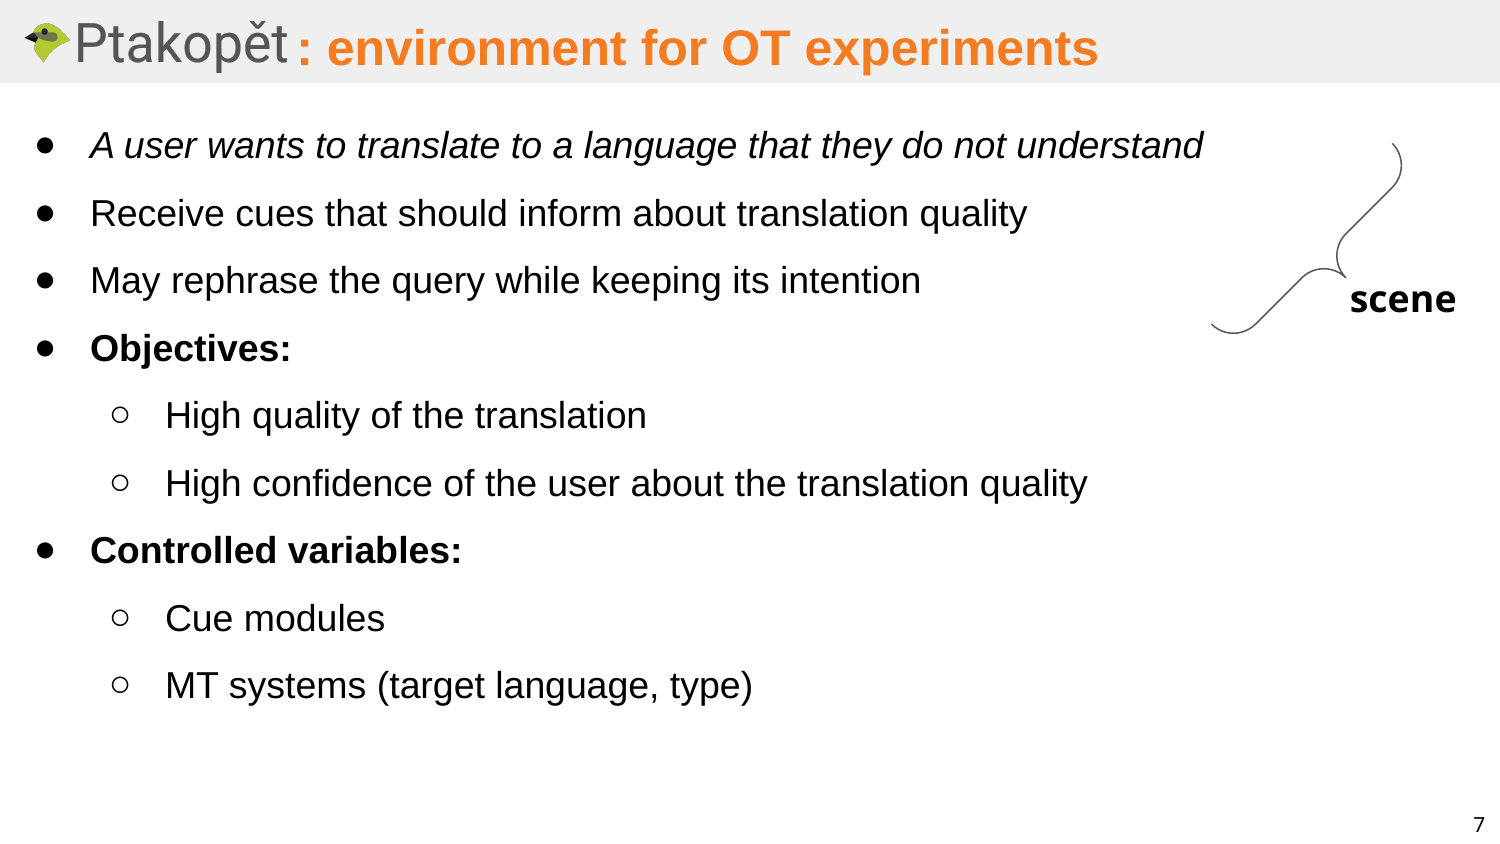

# : environment for OT experiments
A user wants to translate to a language that they do not understand
Receive cues that should inform about translation quality
May rephrase the query while keeping its intention
Objectives:
High quality of the translation
High confidence of the user about the translation quality
Controlled variables:
Cue modules
MT systems (target language, type)
scene